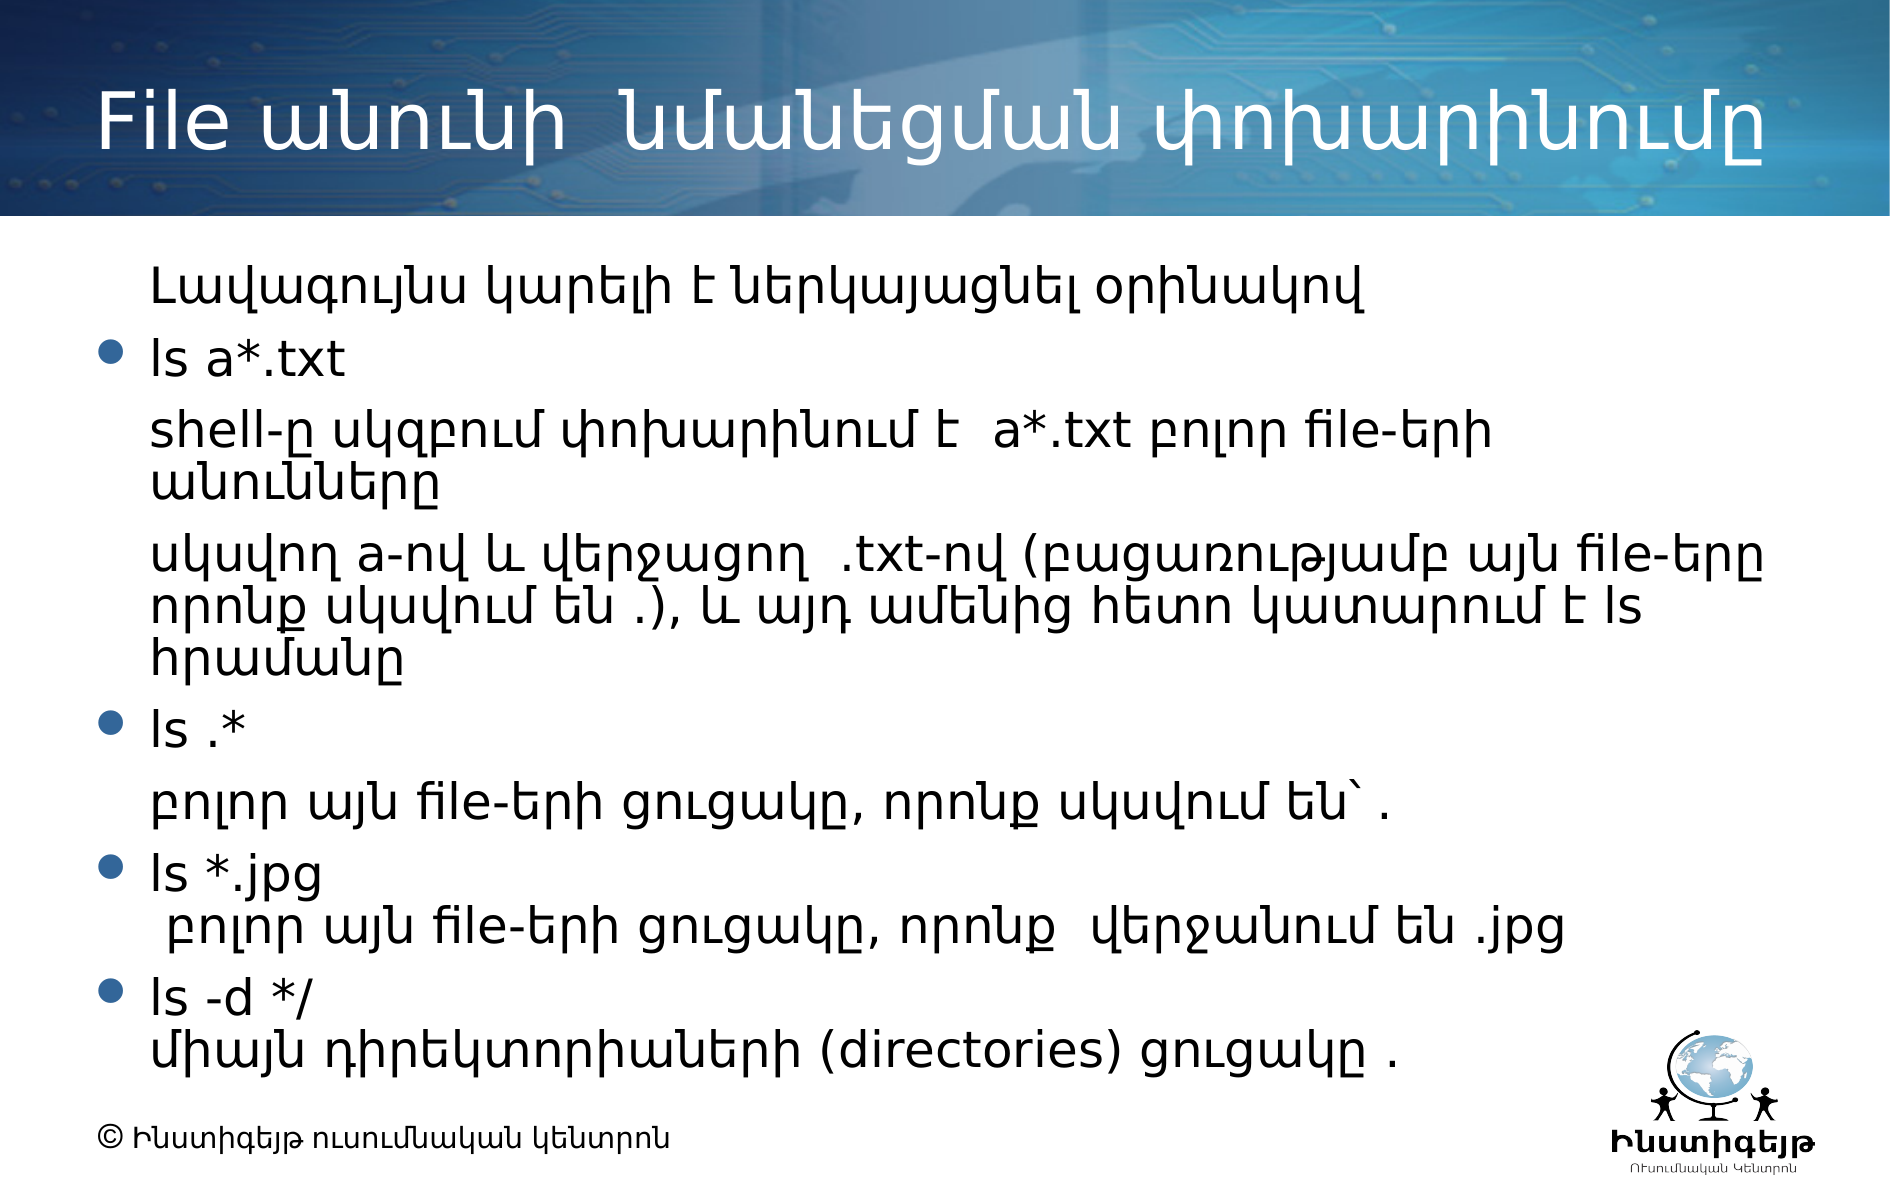

# File անունի նմանեցման փոխարինումը
Լավագույնս կարելի է ներկայացնել օրինակով
ls a*.txt
shell-ը սկզբում փոխարինում է a*.txt բոլոր file-երի անունները
սկսվող a-ով և վերջացող .txt-ով (բացառությամբ այն file-երը որոնք սկսվում են .), և այդ ամենից հետո կատարում է ls հրամանը
ls .*
բոլոր այն file-երի ցուցակը, որոնք սկսվում են՝ ․
ls *.jpg
 բոլոր այն file-երի ցուցակը, որոնք վերջանում են .jpg
ls -d */
միայն դիրեկտորիաների (directories) ցուցակը ․